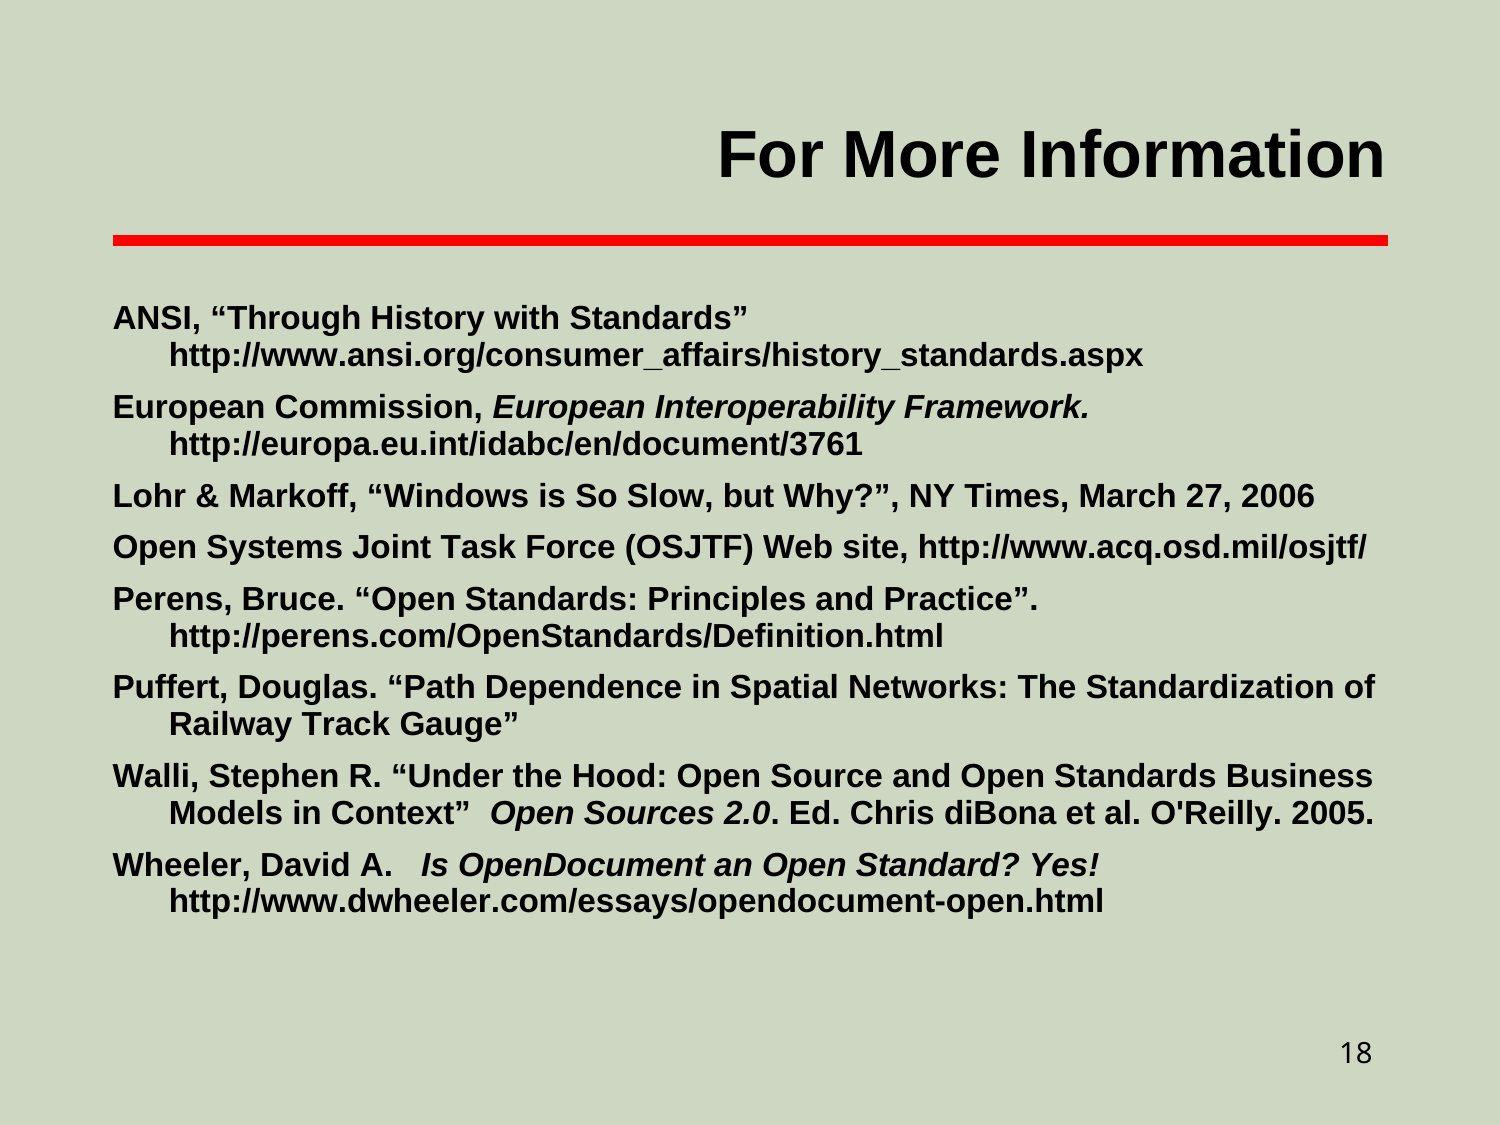

# For More Information
ANSI, “Through History with Standards” http://www.ansi.org/consumer_affairs/history_standards.aspx
European Commission, European Interoperability Framework. http://europa.eu.int/idabc/en/document/3761
Lohr & Markoff, “Windows is So Slow, but Why?”, NY Times, March 27, 2006
Open Systems Joint Task Force (OSJTF) Web site, http://www.acq.osd.mil/osjtf/
Perens, Bruce. “Open Standards: Principles and Practice”. http://perens.com/OpenStandards/Definition.html
Puffert, Douglas. “Path Dependence in Spatial Networks: The Standardization of Railway Track Gauge”
Walli, Stephen R. “Under the Hood: Open Source and Open Standards Business Models in Context” Open Sources 2.0. Ed. Chris diBona et al. O'Reilly. 2005.
Wheeler, David A. Is OpenDocument an Open Standard? Yes! http://www.dwheeler.com/essays/opendocument-open.html